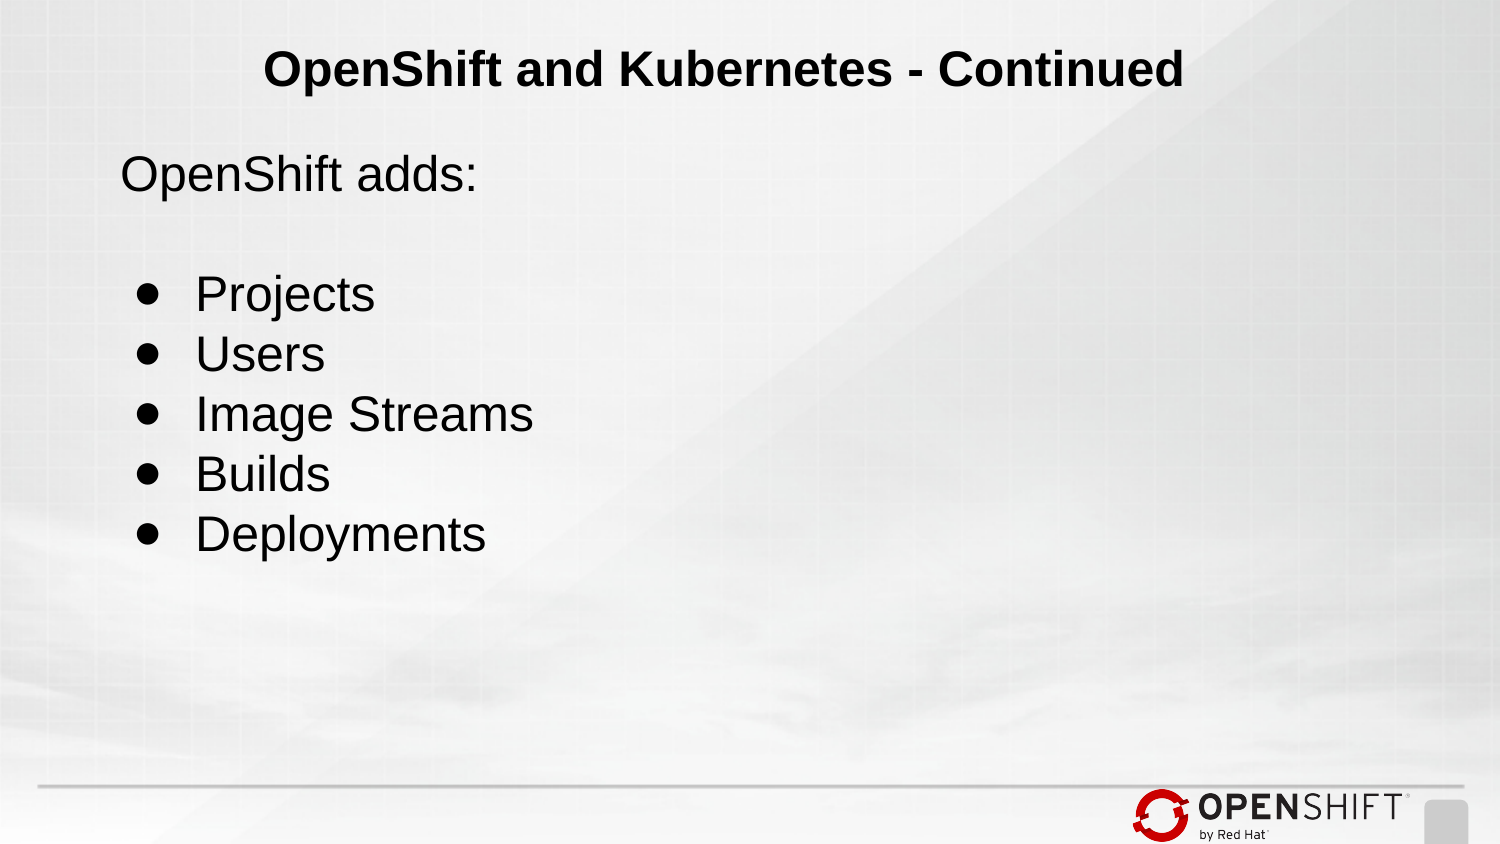

# OpenShift and Kubernetes - Continued
OpenShift adds:
Projects
Users
Image Streams
Builds
Deployments